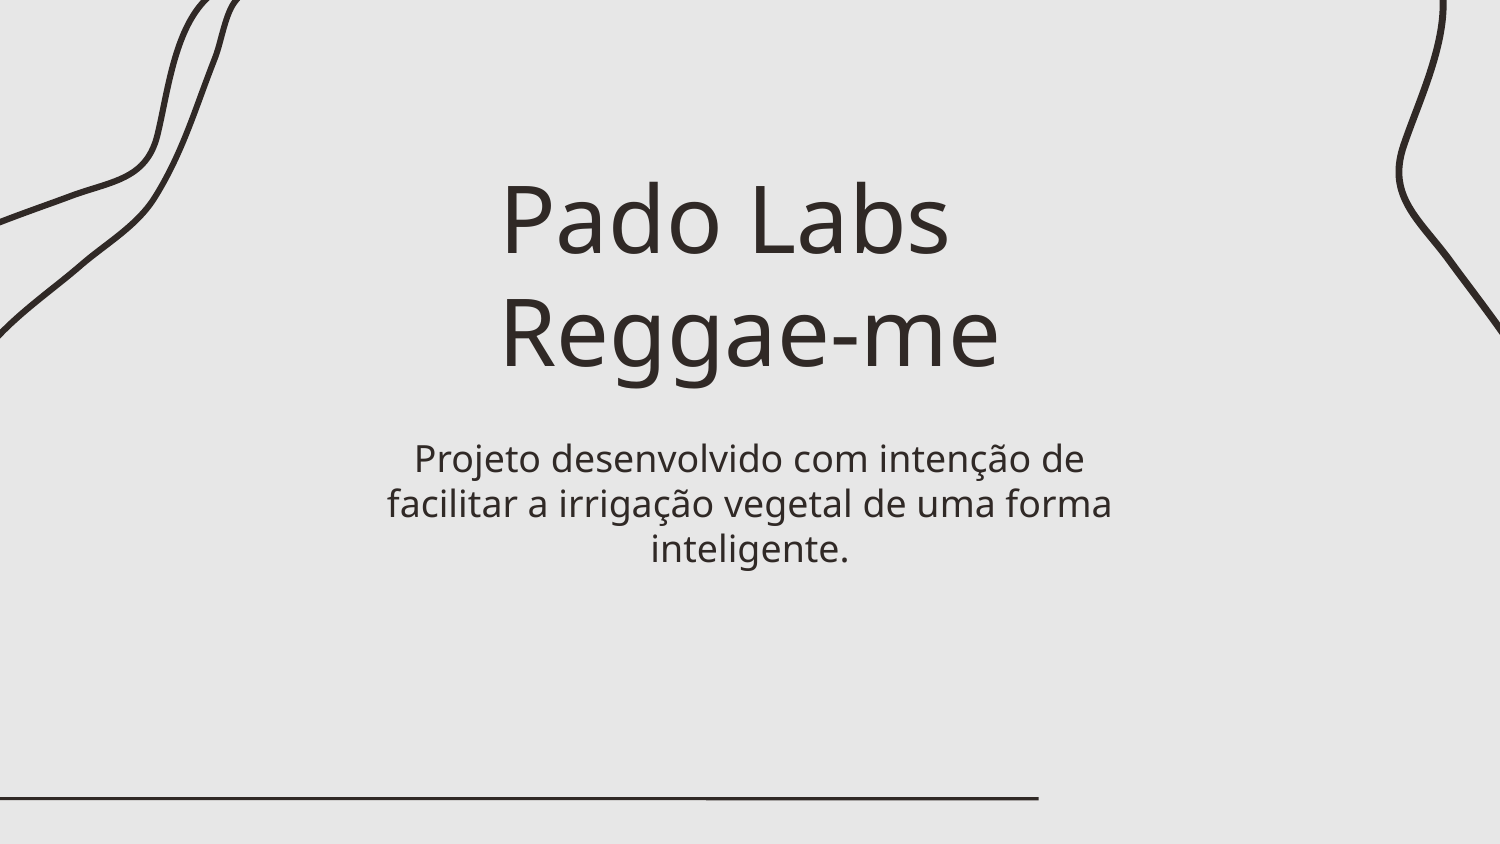

# Pado Labs Reggae-me
Projeto desenvolvido com intenção de facilitar a irrigação vegetal de uma forma inteligente.